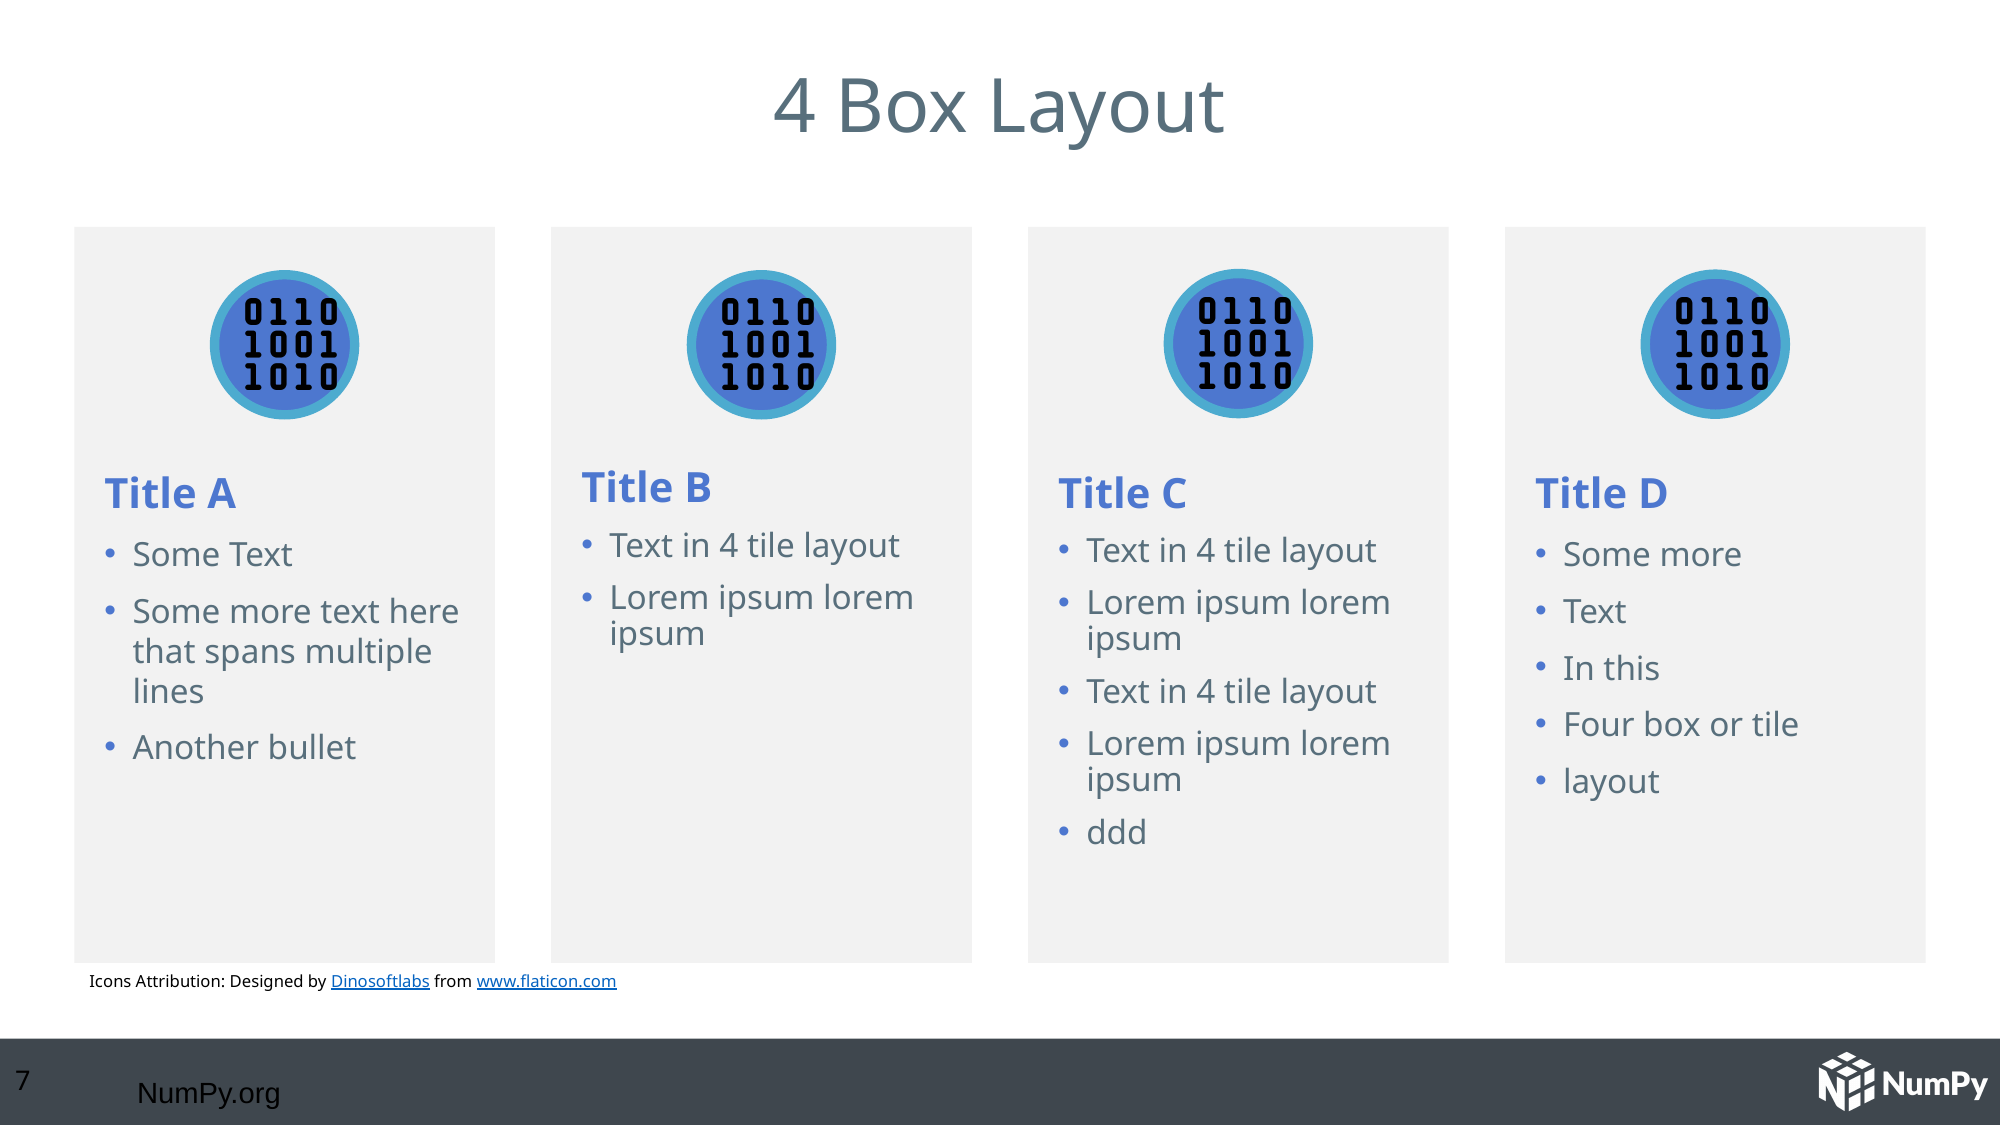

# 4 Box Layout
Title A
Some Text
Some more text here that spans multiple lines
Another bullet
Title B
Text in 4 tile layout
Lorem ipsum lorem ipsum
Title C
Text in 4 tile layout
Lorem ipsum lorem ipsum
Text in 4 tile layout
Lorem ipsum lorem ipsum
ddd
Title D
Some more
Text
In this
Four box or tile
layout
Icons Attribution: Designed by Dinosoftlabs from www.flaticon.com
NumPy.org